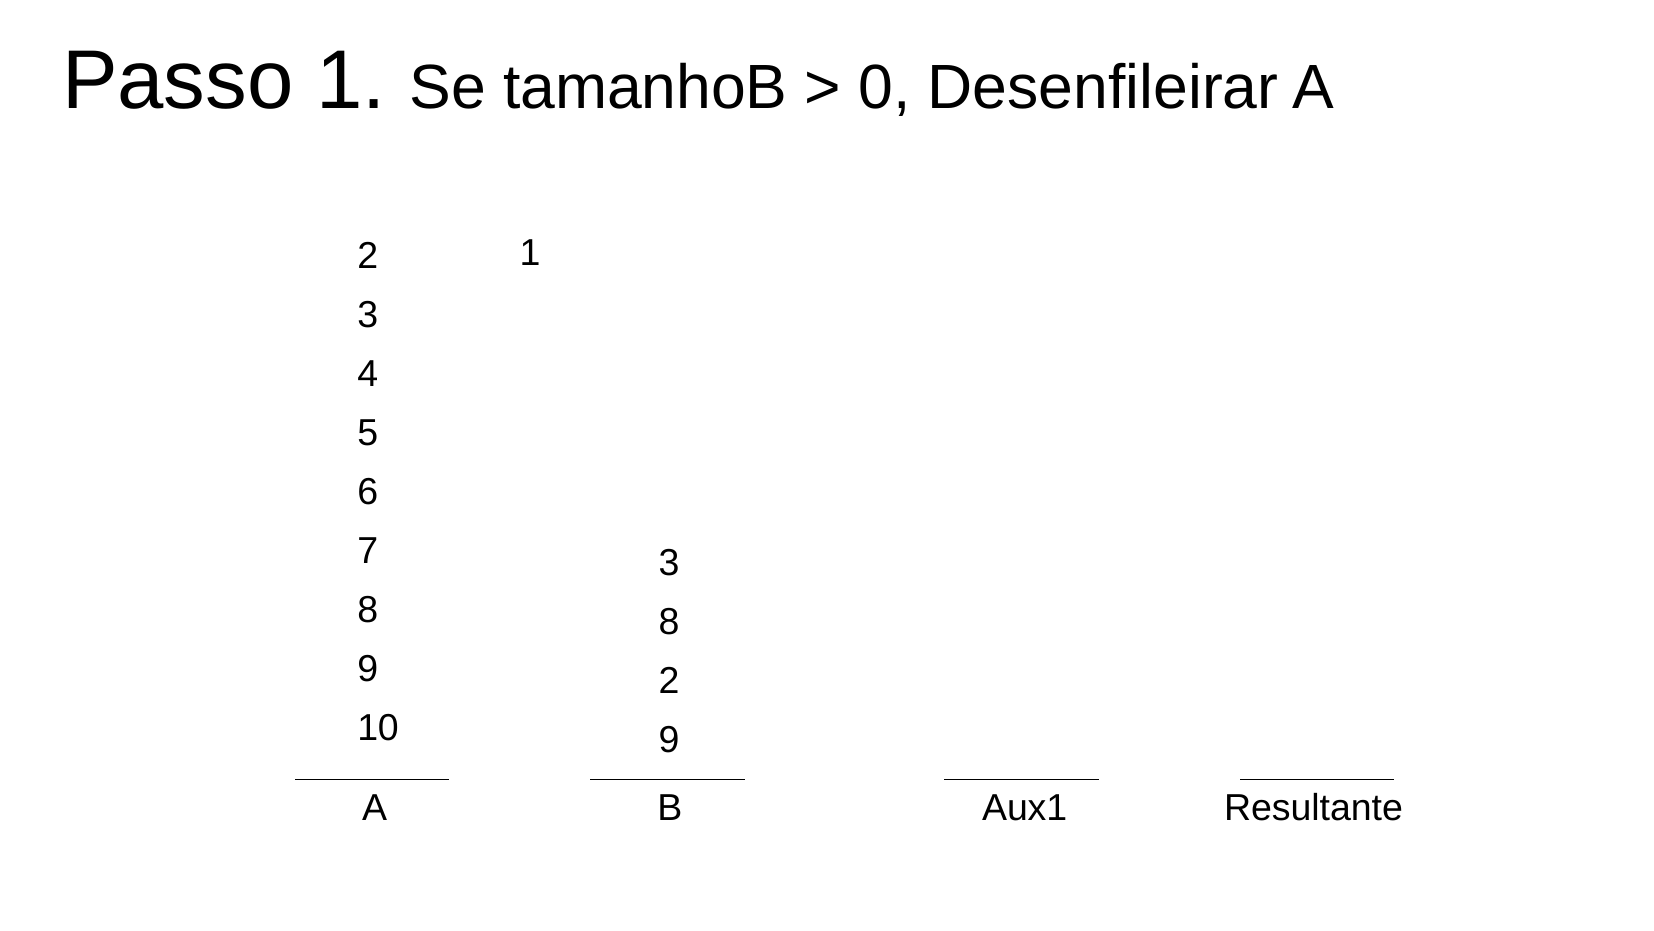

Passo 1. Se tamanhoB > 0, Desenfileirar A
1
2
3
4
5
6
7
3
8
8
9
2
10
9
A
B
Aux1
Resultante